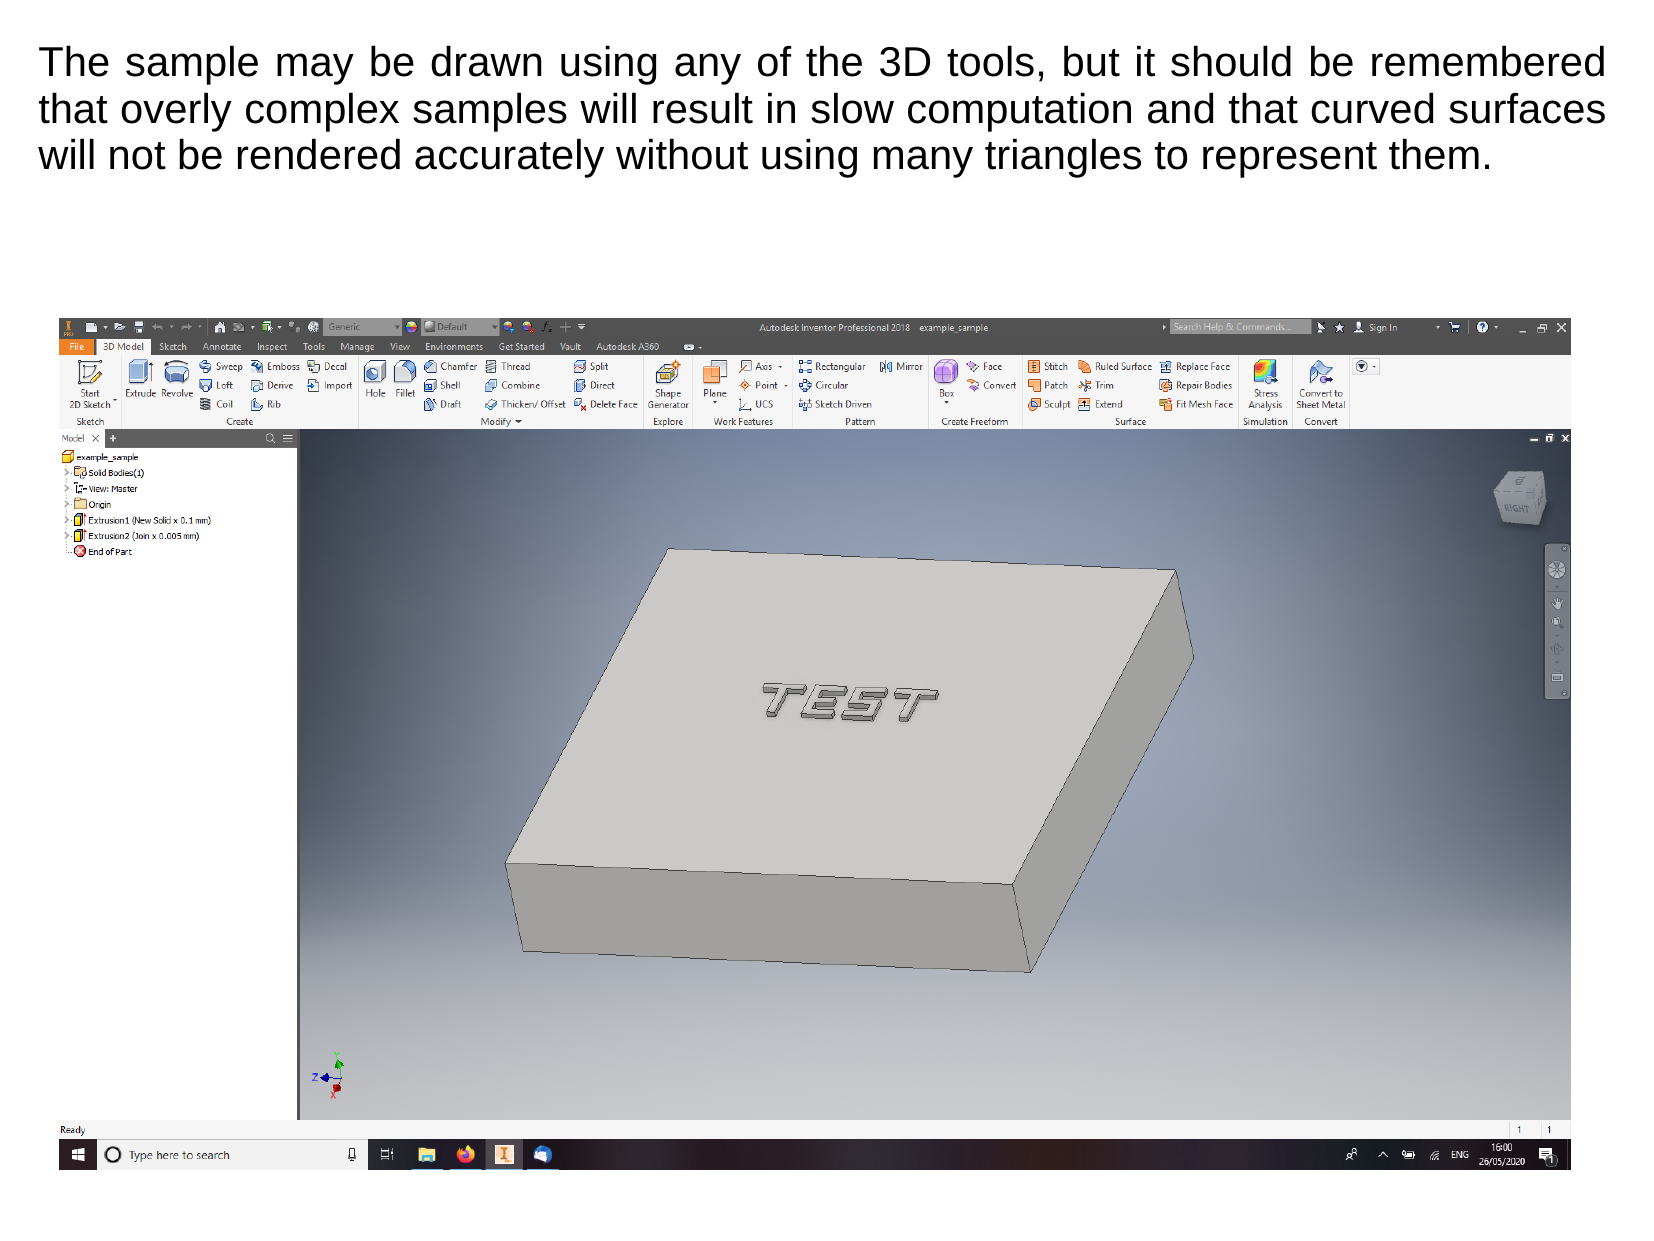

The sample may be drawn using any of the 3D tools, but it should be remembered that overly complex samples will result in slow computation and that curved surfaces will not be rendered accurately without using many triangles to represent them.